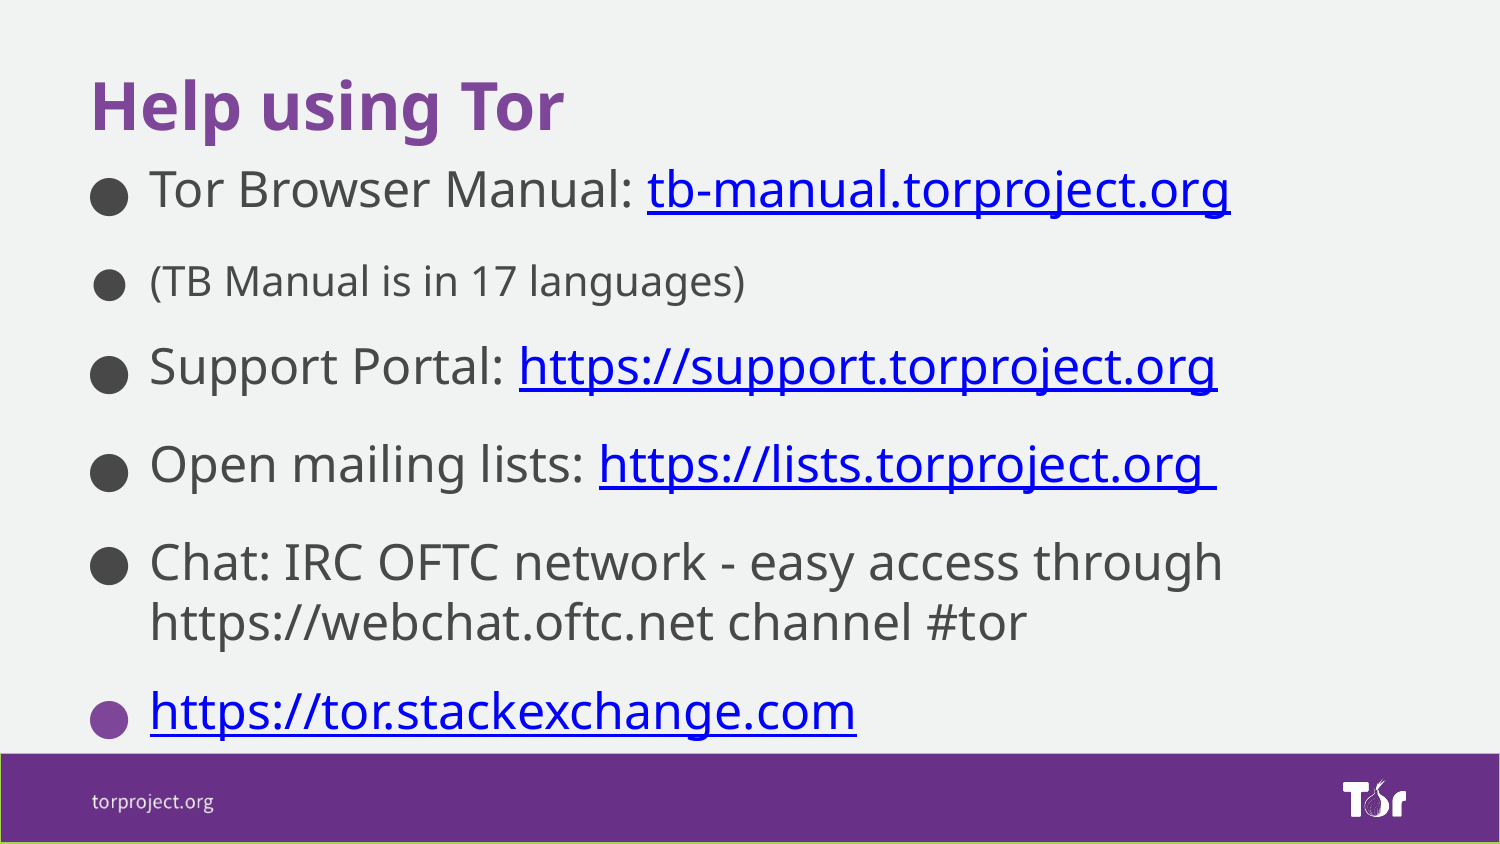

Help using Tor
Tor Browser Manual: tb-manual.torproject.org
(TB Manual is in 17 languages)
Support Portal: https://support.torproject.org
Open mailing lists: https://lists.torproject.org
Chat: IRC OFTC network - easy access through https://webchat.oftc.net channel #tor
https://tor.stackexchange.com